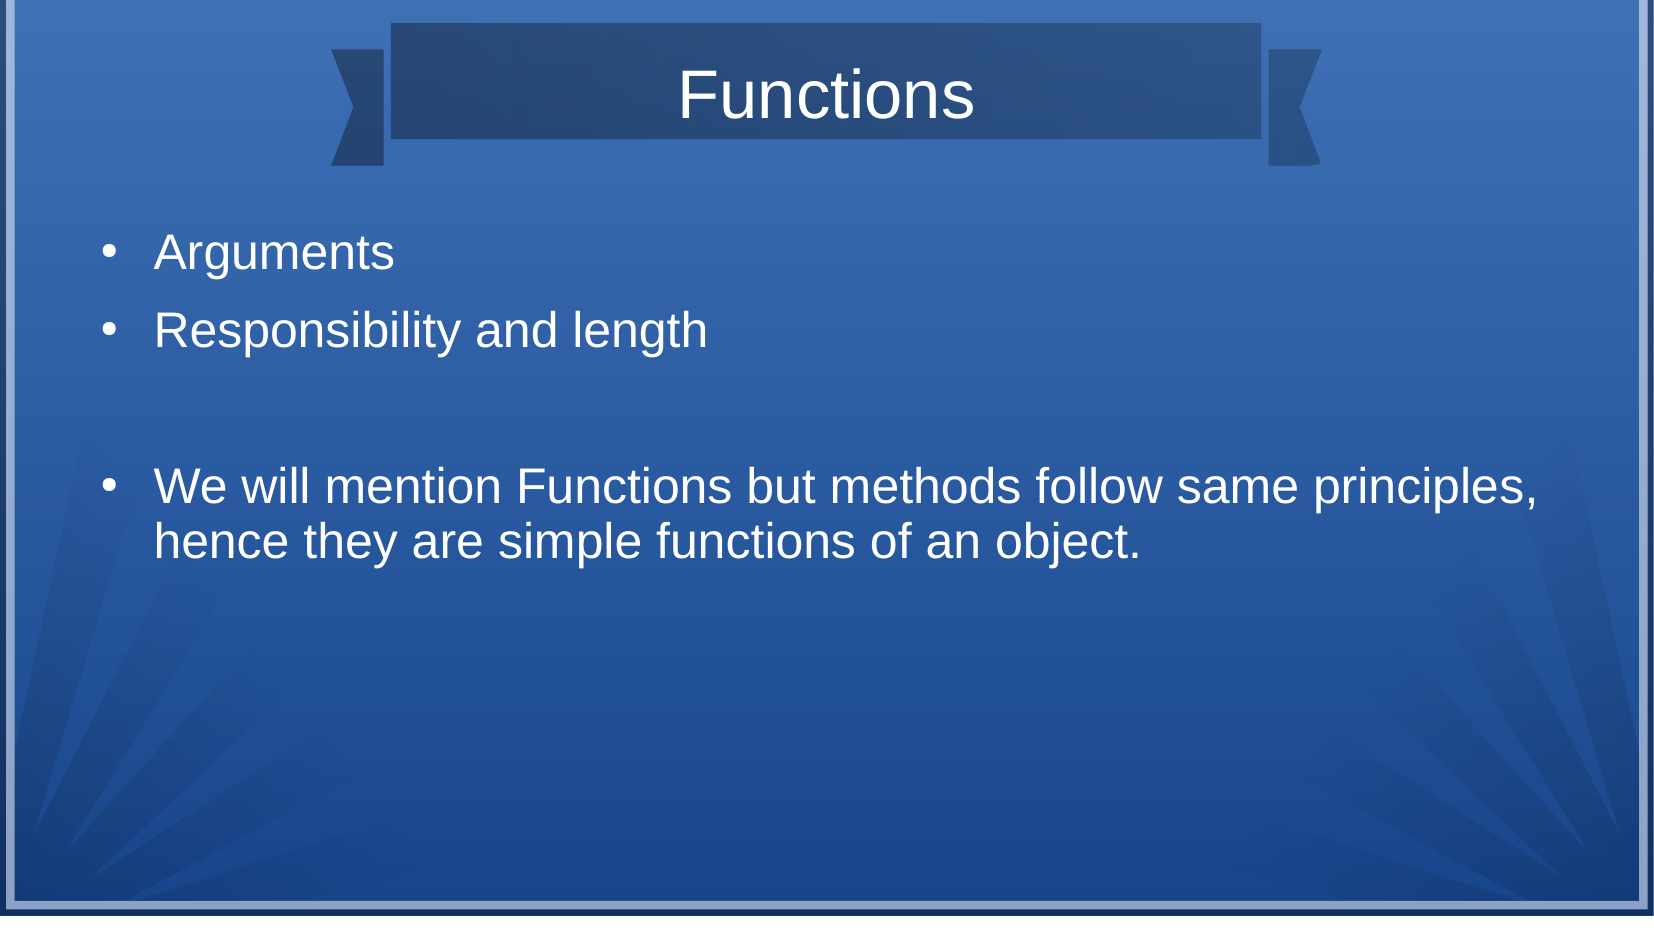

# Functions
Arguments
Responsibility and length
We will mention Functions but methods follow same principle​s, hence they are simple functions of an object.